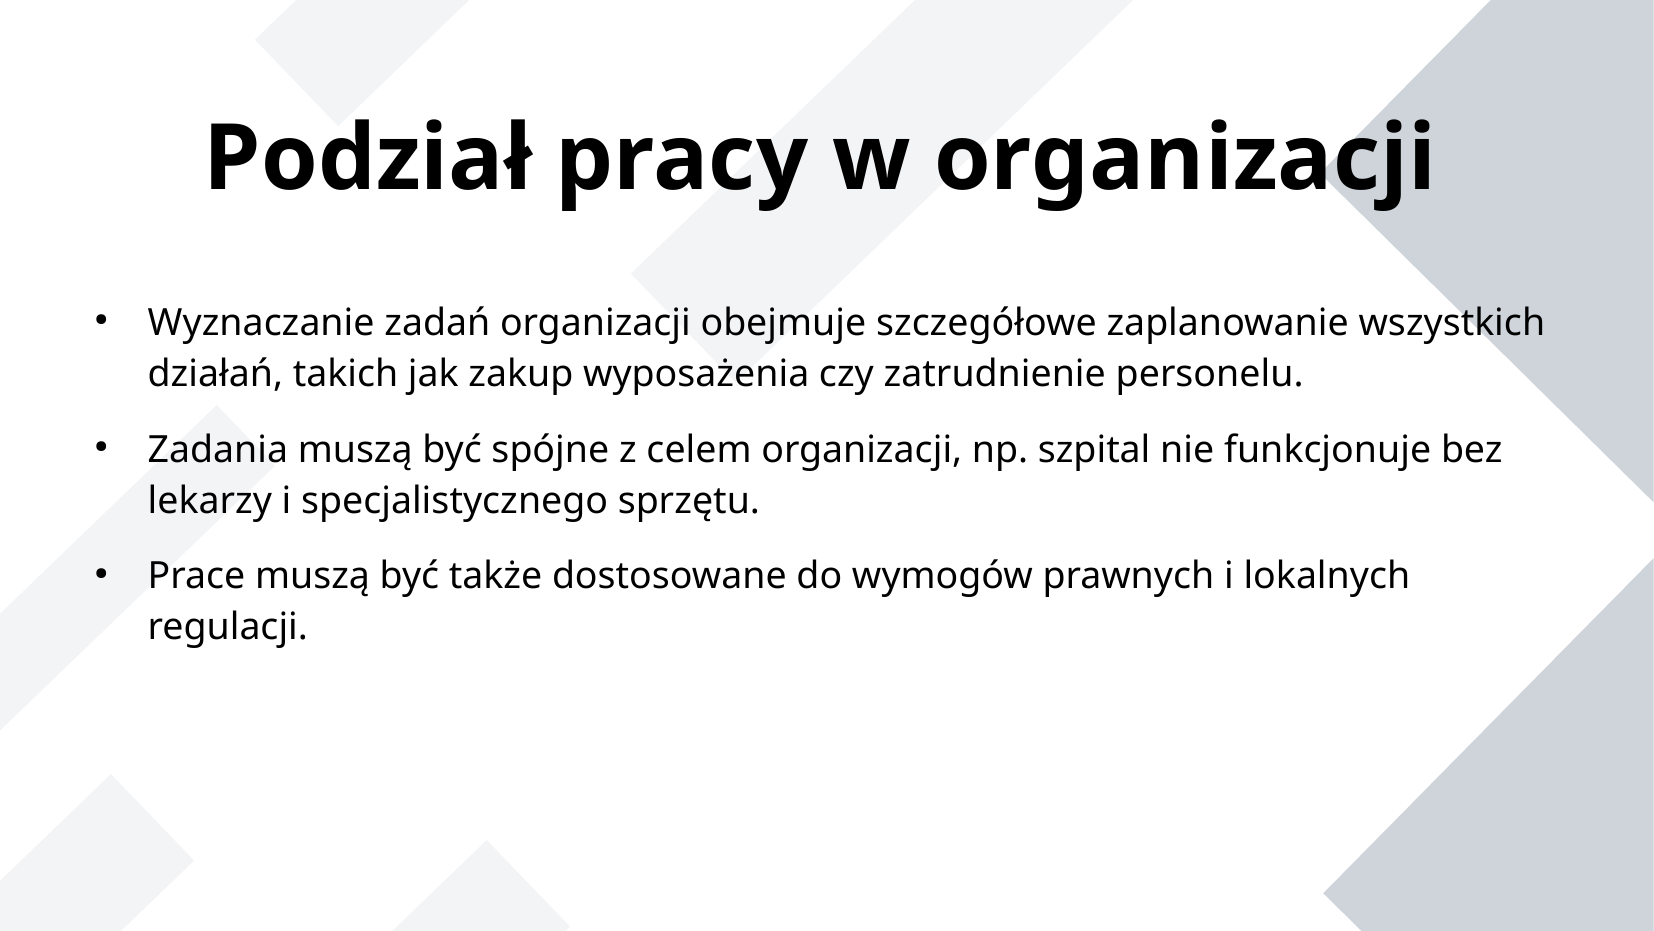

# Podział pracy w organizacji
Wyznaczanie zadań organizacji obejmuje szczegółowe zaplanowanie wszystkich działań, takich jak zakup wyposażenia czy zatrudnienie personelu.
Zadania muszą być spójne z celem organizacji, np. szpital nie funkcjonuje bez lekarzy i specjalistycznego sprzętu.
Prace muszą być także dostosowane do wymogów prawnych i lokalnych regulacji.